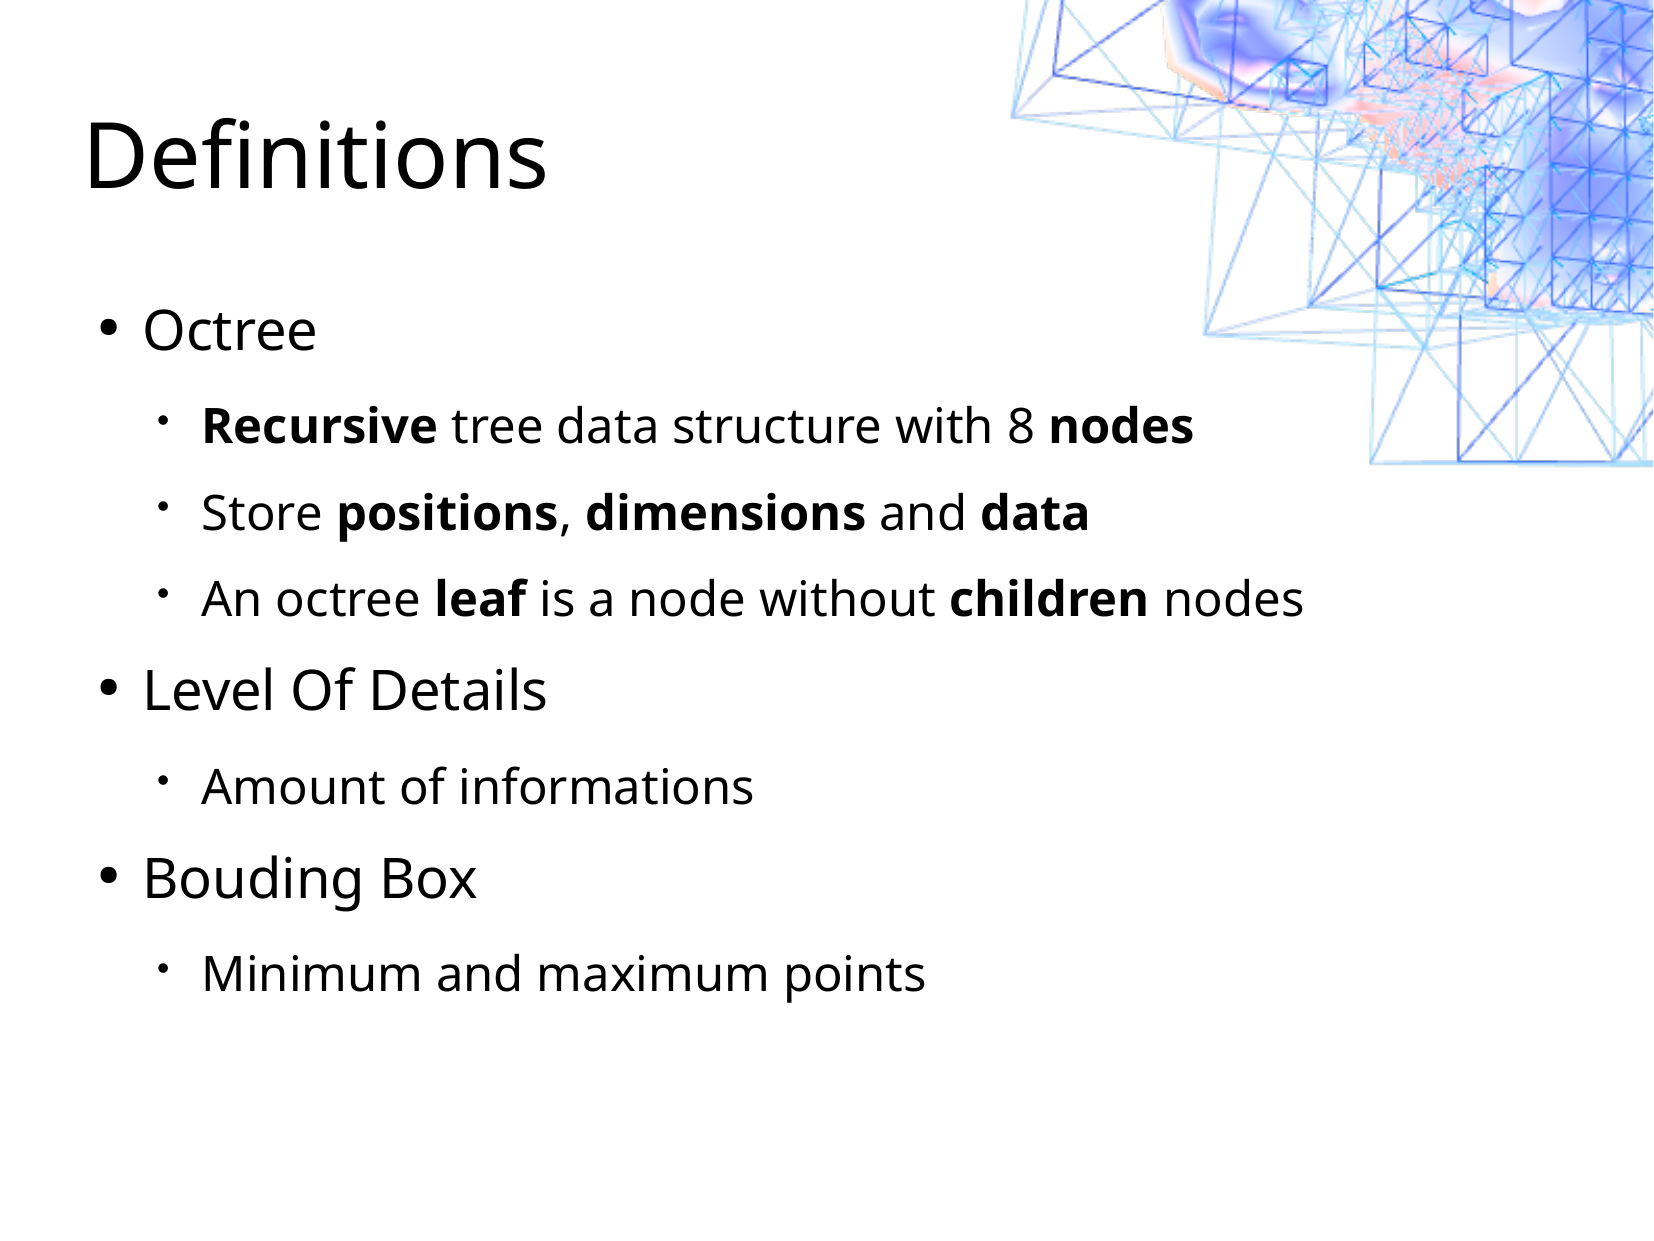

# Definitions
Octree
Recursive tree data structure with 8 nodes
Store positions, dimensions and data
An octree leaf is a node without children nodes
Level Of Details
Amount of informations
Bouding Box
Minimum and maximum points